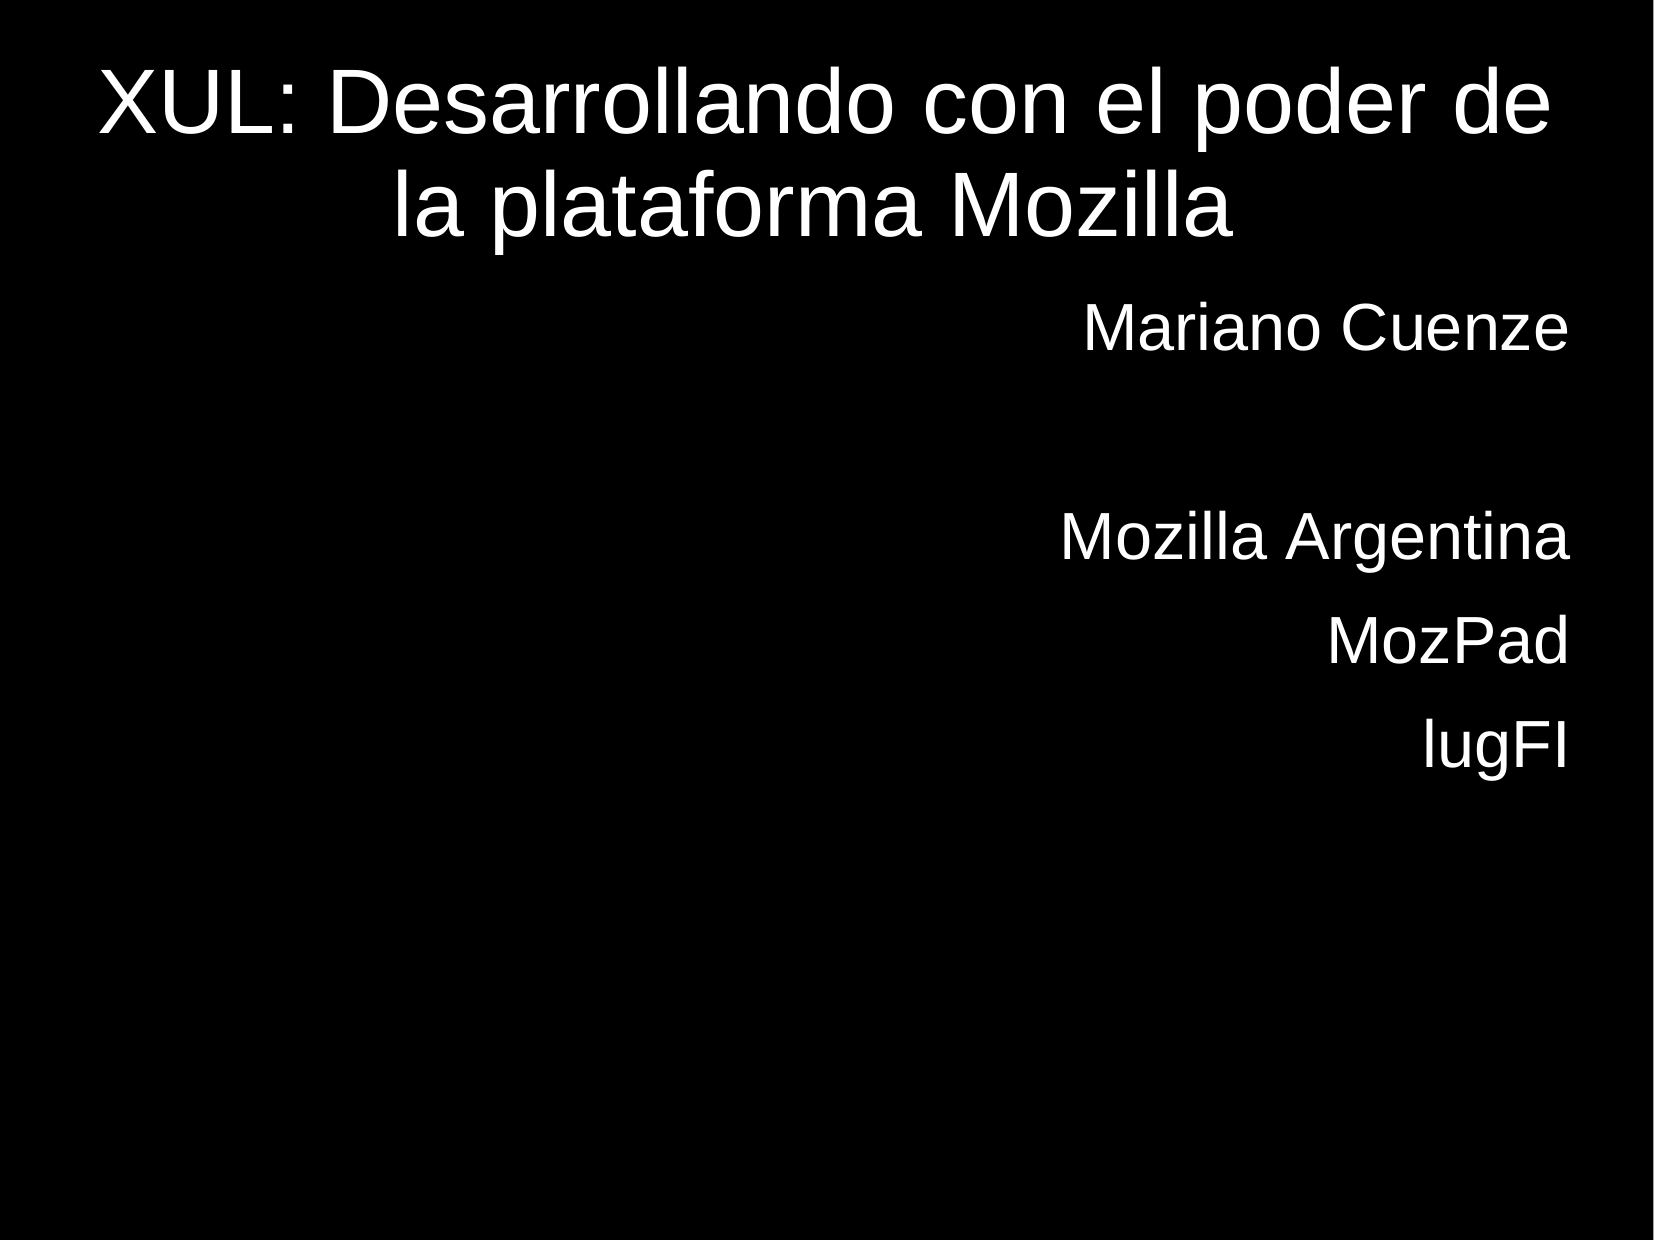

# XUL: Desarrollando con el poder de la plataforma Mozilla
Mariano Cuenze
Mozilla Argentina
MozPad
lugFI